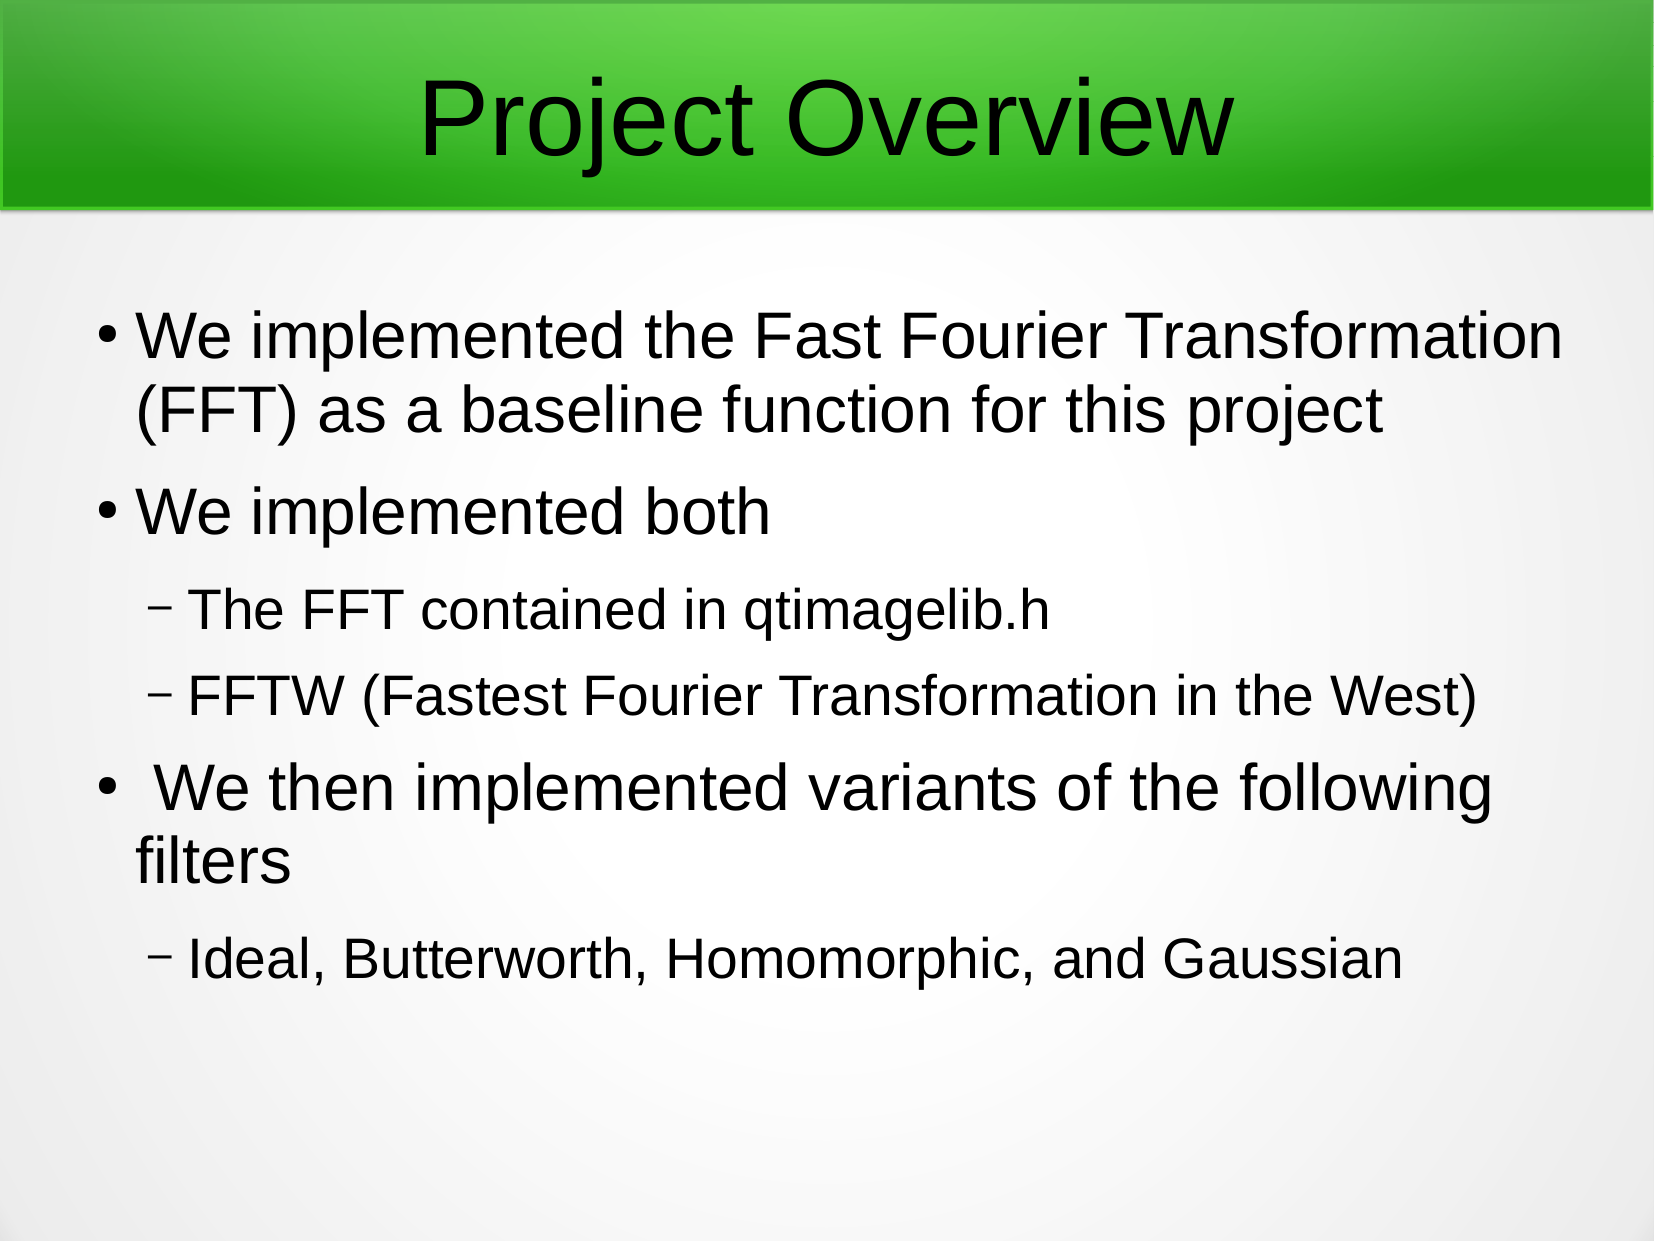

# Project Overview
We implemented the Fast Fourier Transformation (FFT) as a baseline function for this project
We implemented both
The FFT contained in qtimagelib.h
FFTW (Fastest Fourier Transformation in the West)
 We then implemented variants of the following filters
Ideal, Butterworth, Homomorphic, and Gaussian